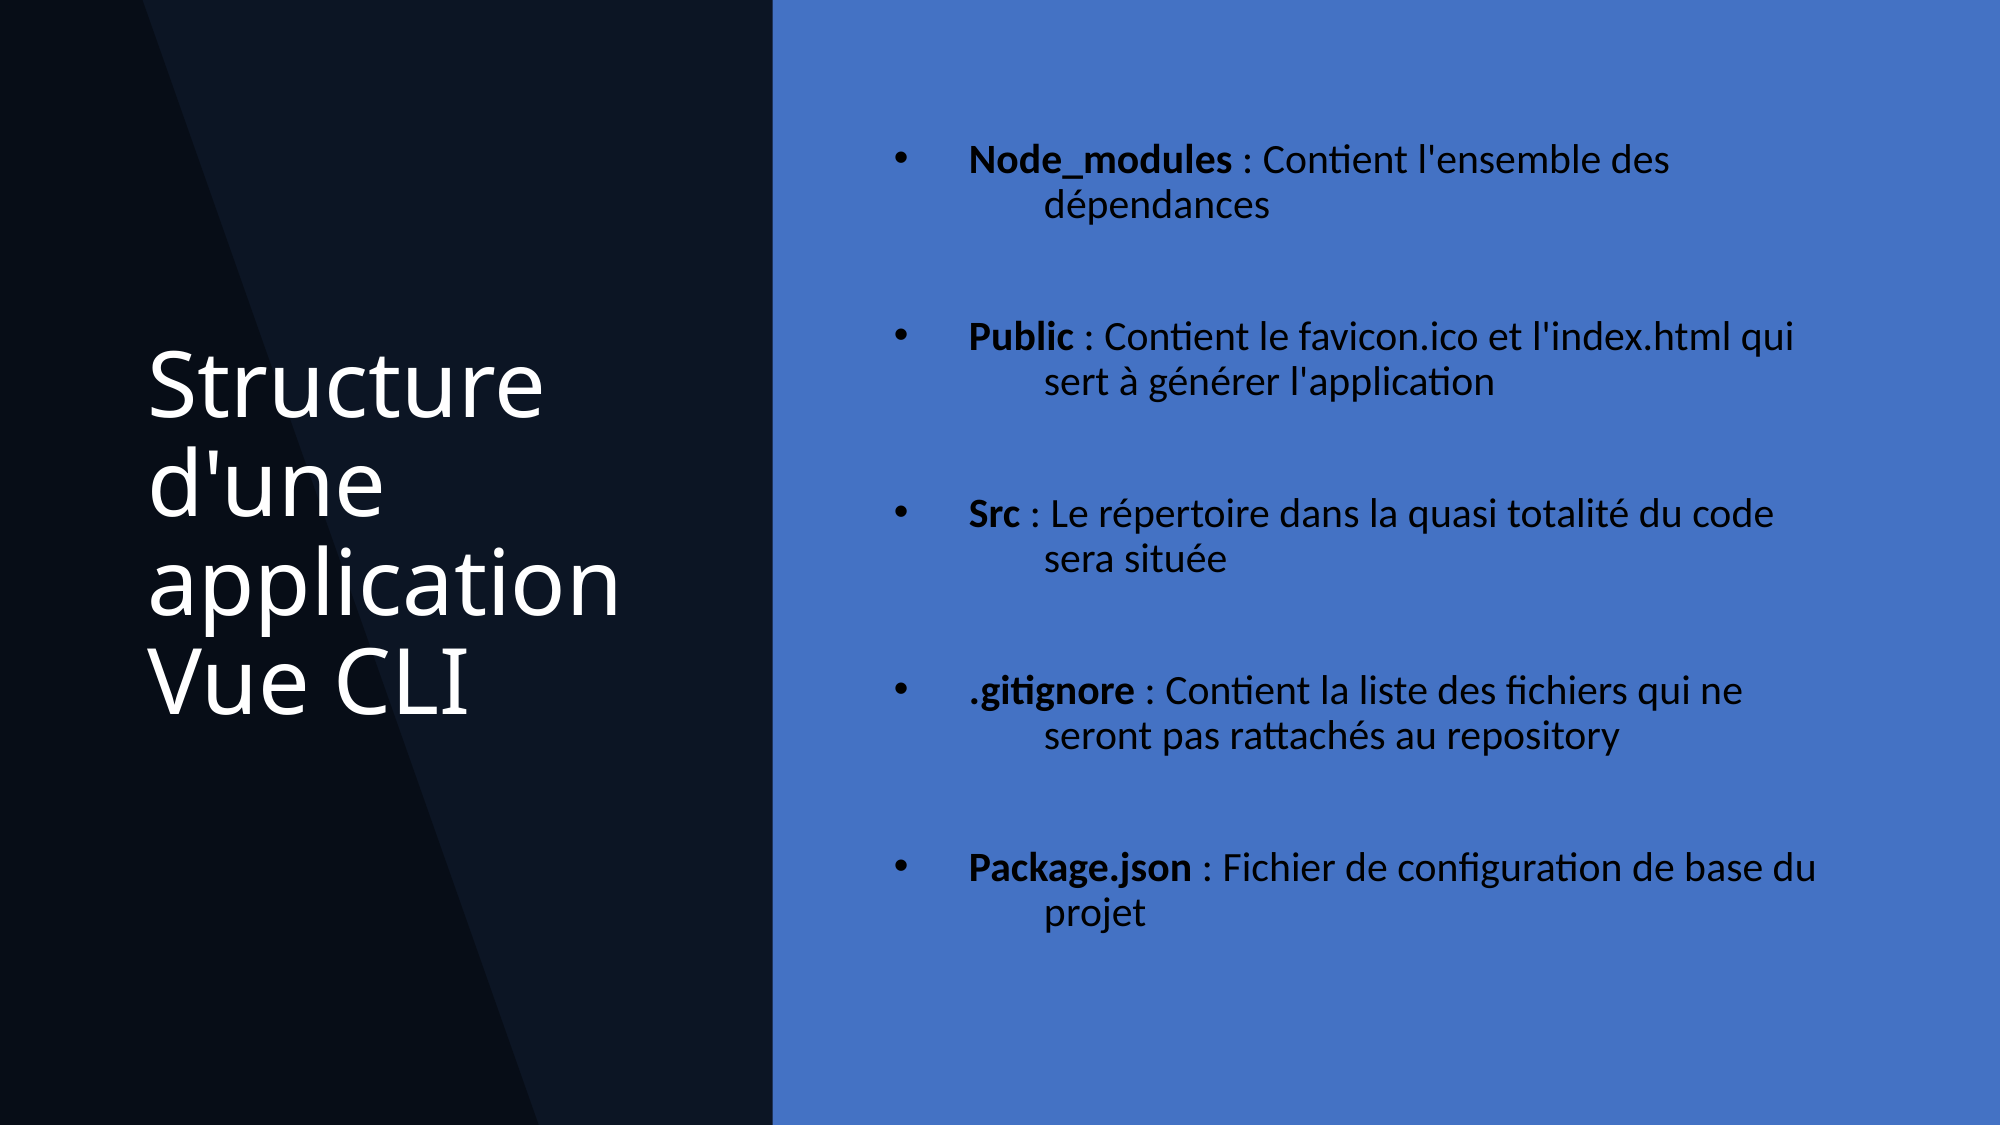

# Structure d'une application Vue CLI
Node_modules : Contient l'ensemble des dépendances
Public : Contient le favicon.ico et l'index.html qui sert à générer l'application
Src : Le répertoire dans la quasi totalité du code sera située
.gitignore : Contient la liste des fichiers qui ne seront pas rattachés au repository
Package.json : Fichier de configuration de base du projet